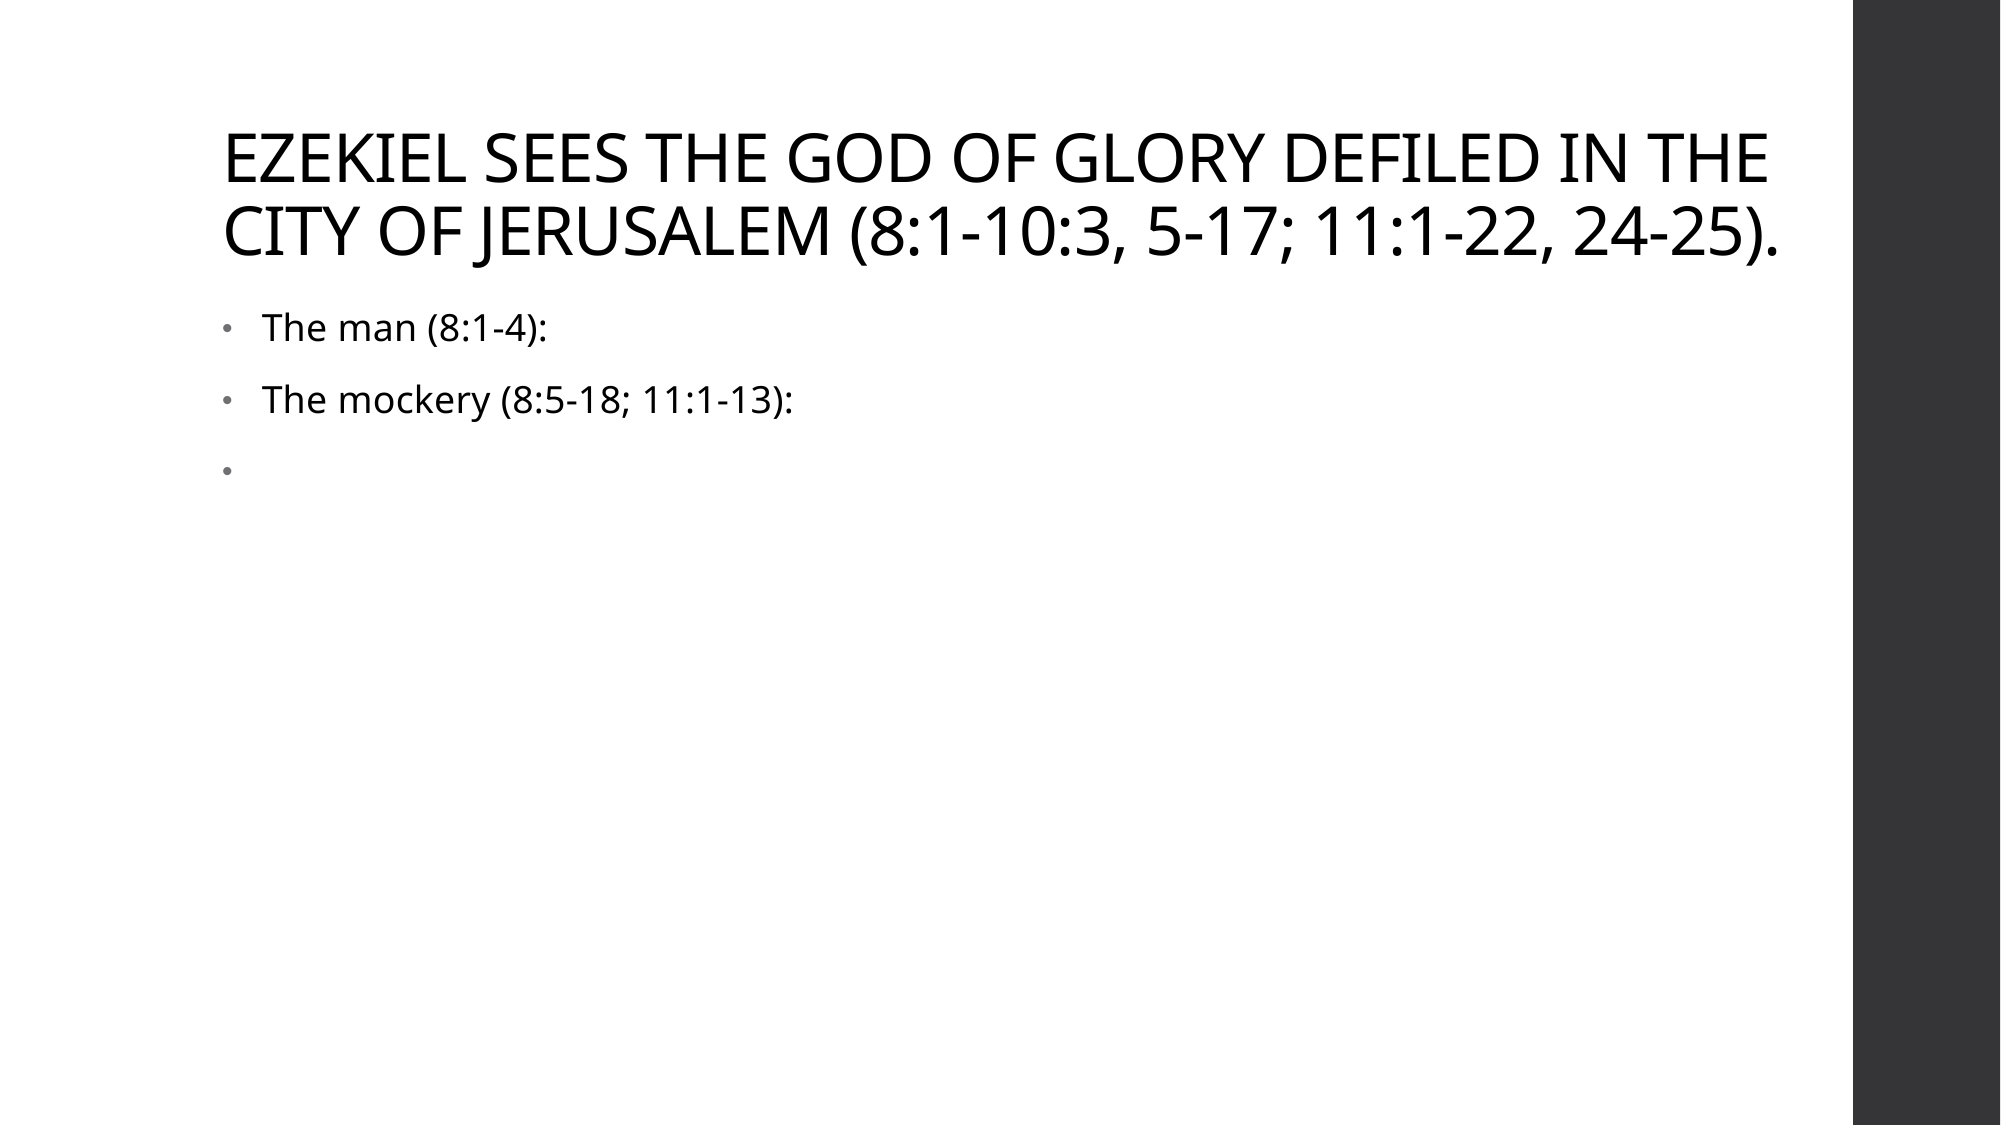

# EZEKIEL SEES THE GOD OF GLORY DEFILED IN THE CITY OF JERUSALEM (8:1-10:3, 5-17; 11:1-22, 24-25).
 The man (8:1-4):
 The mockery (8:5-18; 11:1-13):